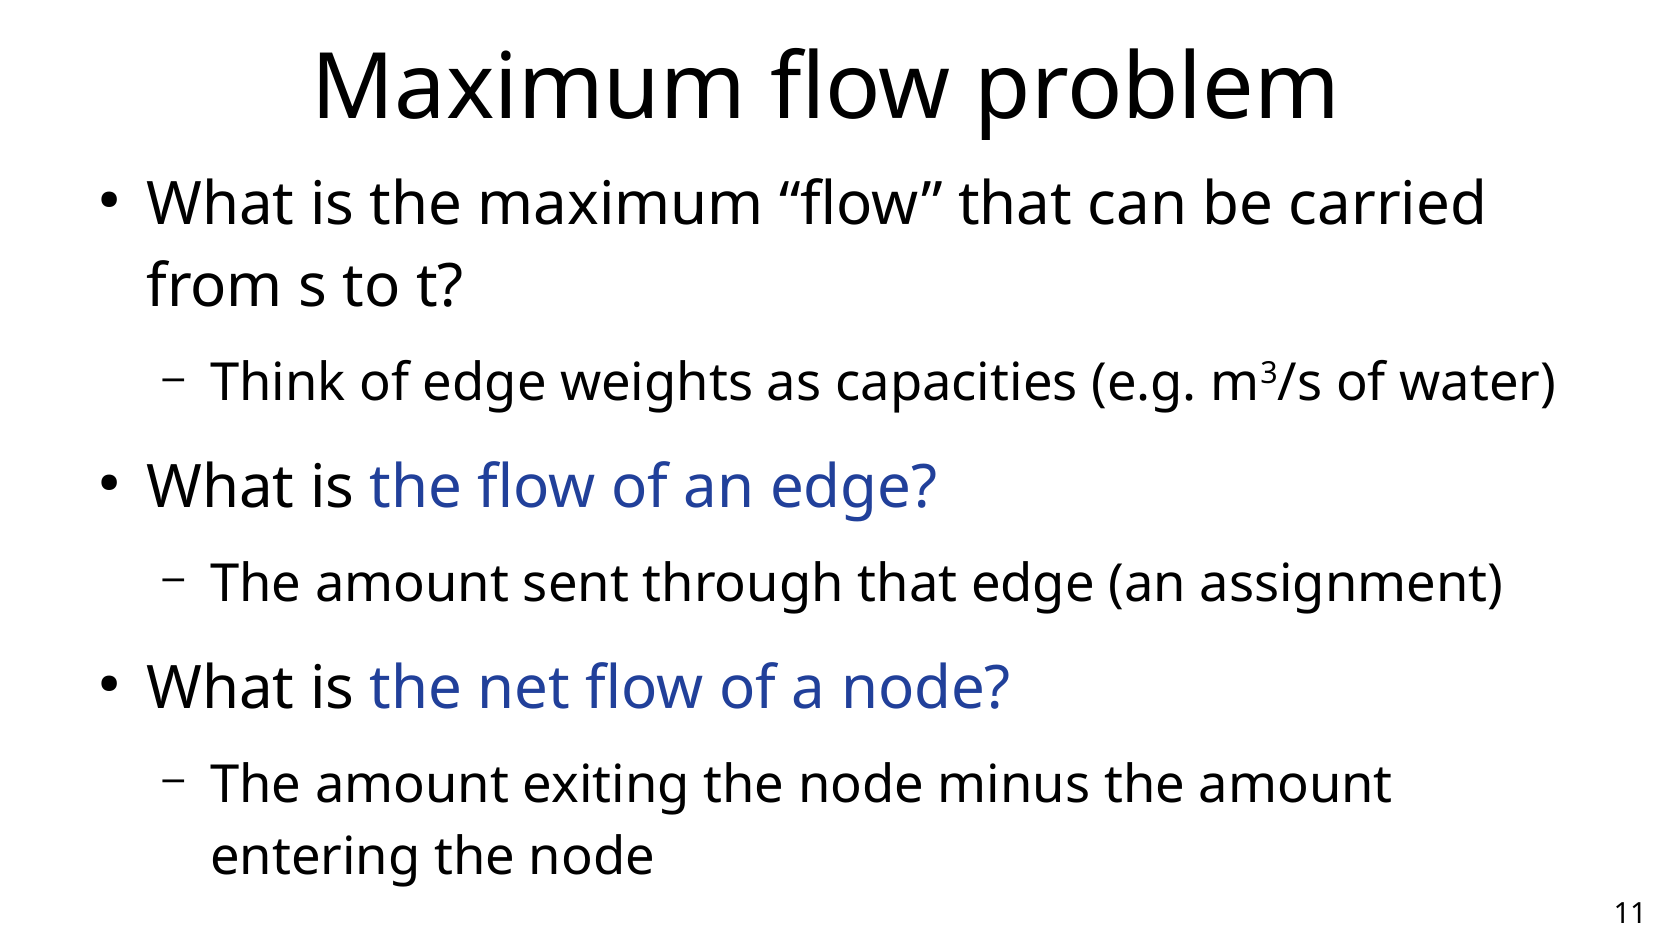

# Maximum flow problem
What is the maximum “flow” that can be carried from s to t?
Think of edge weights as capacities (e.g. m3/s of water)
What is the flow of an edge?
The amount sent through that edge (an assignment)
What is the net flow of a node?
The amount exiting the node minus the amount entering the node
11